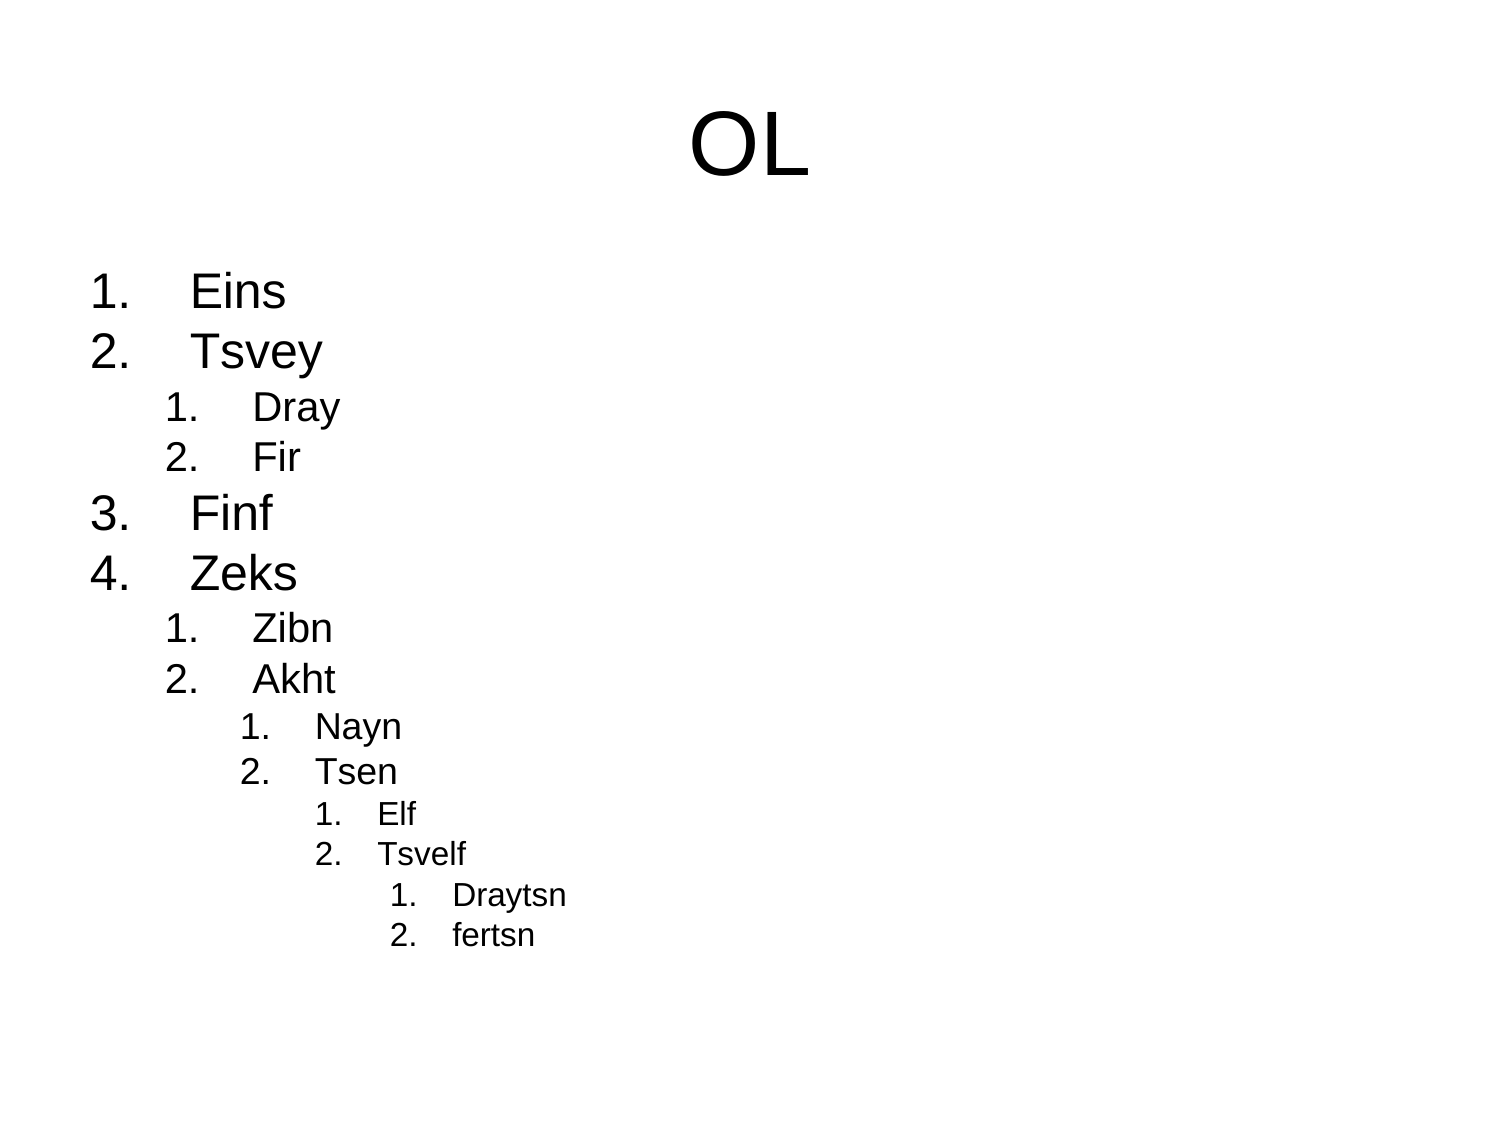

# OL
Eins
Tsvey
Dray
Fir
Finf
Zeks
Zibn
Akht
Nayn
Tsen
Elf
Tsvelf
Draytsn
fertsn